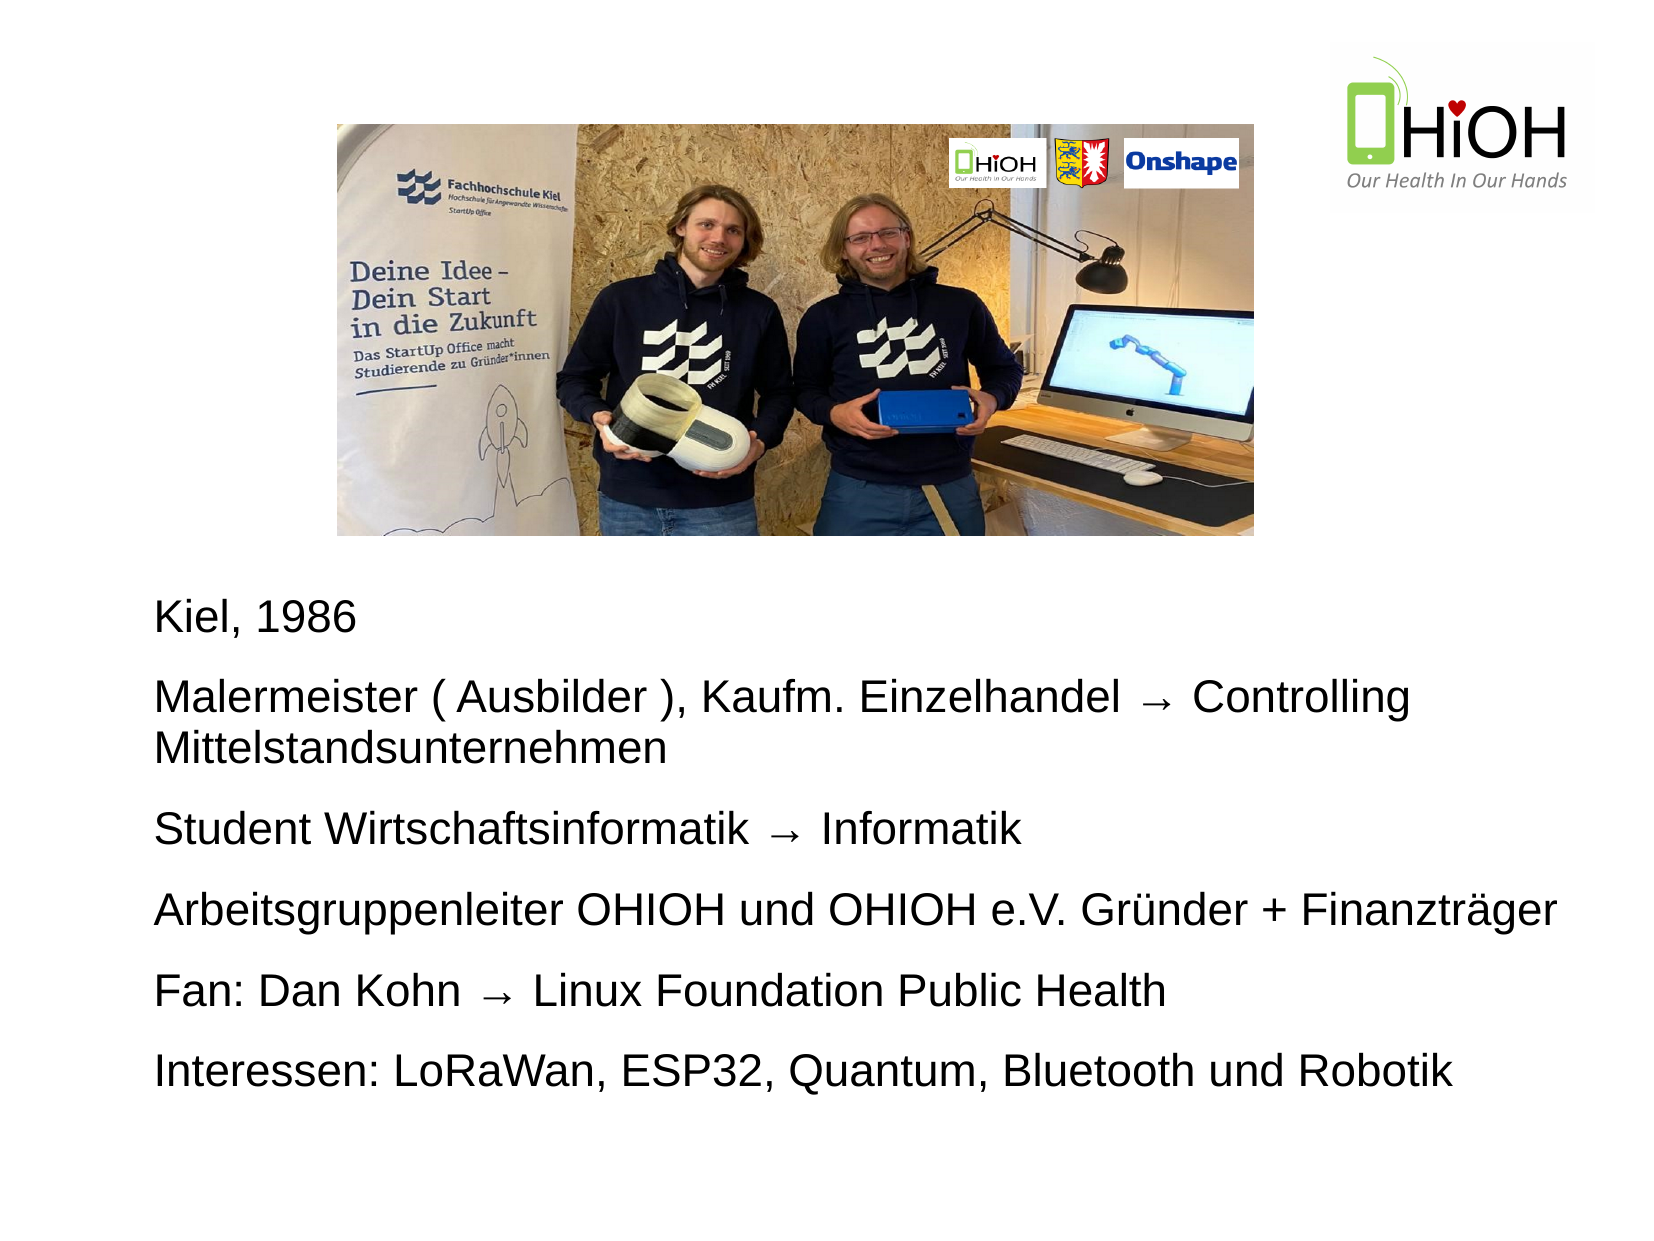

# Kiel, 1986
Malermeister ( Ausbilder ), Kaufm. Einzelhandel → Controlling Mittelstandsunternehmen
Student Wirtschaftsinformatik → Informatik
Arbeitsgruppenleiter OHIOH und OHIOH e.V. Gründer + Finanzträger
Fan: Dan Kohn → Linux Foundation Public Health
Interessen: LoRaWan, ESP32, Quantum, Bluetooth und Robotik